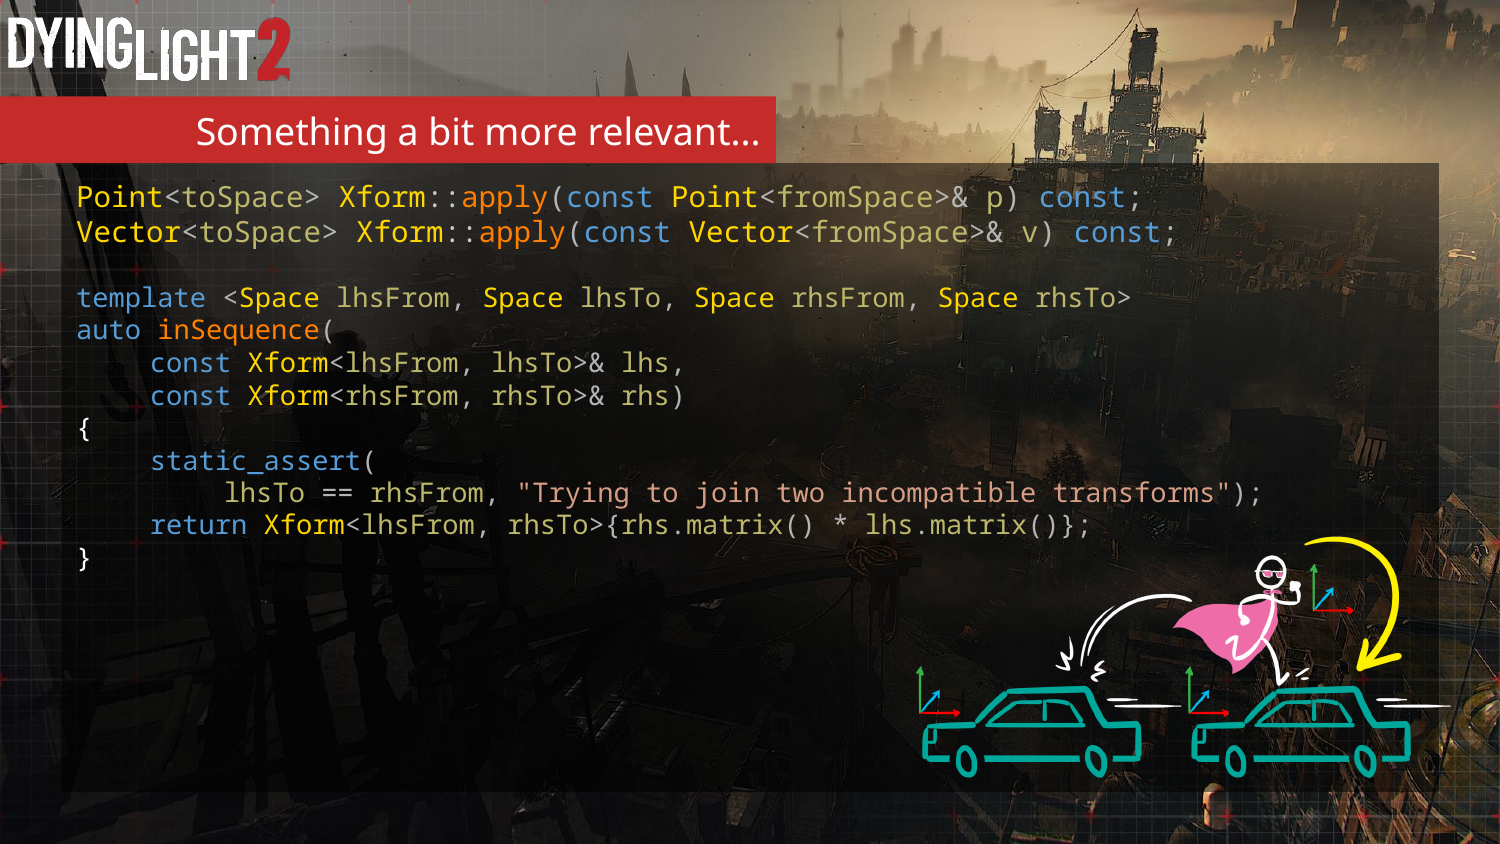

Something a bit more relevant...
Point<toSpace> Xform::apply(const Point<fromSpace>& p) const;
Vector<toSpace> Xform::apply(const Vector<fromSpace>& v) const;
template <Space lhsFrom, Space lhsTo, Space rhsFrom, Space rhsTo>
auto inSequence(
	const Xform<lhsFrom, lhsTo>& lhs,
	const Xform<rhsFrom, rhsTo>& rhs)
{
	static_assert(
		lhsTo == rhsFrom, "Trying to join two incompatible transforms");
	return Xform<lhsFrom, rhsTo>{rhs.matrix() * lhs.matrix()};
}